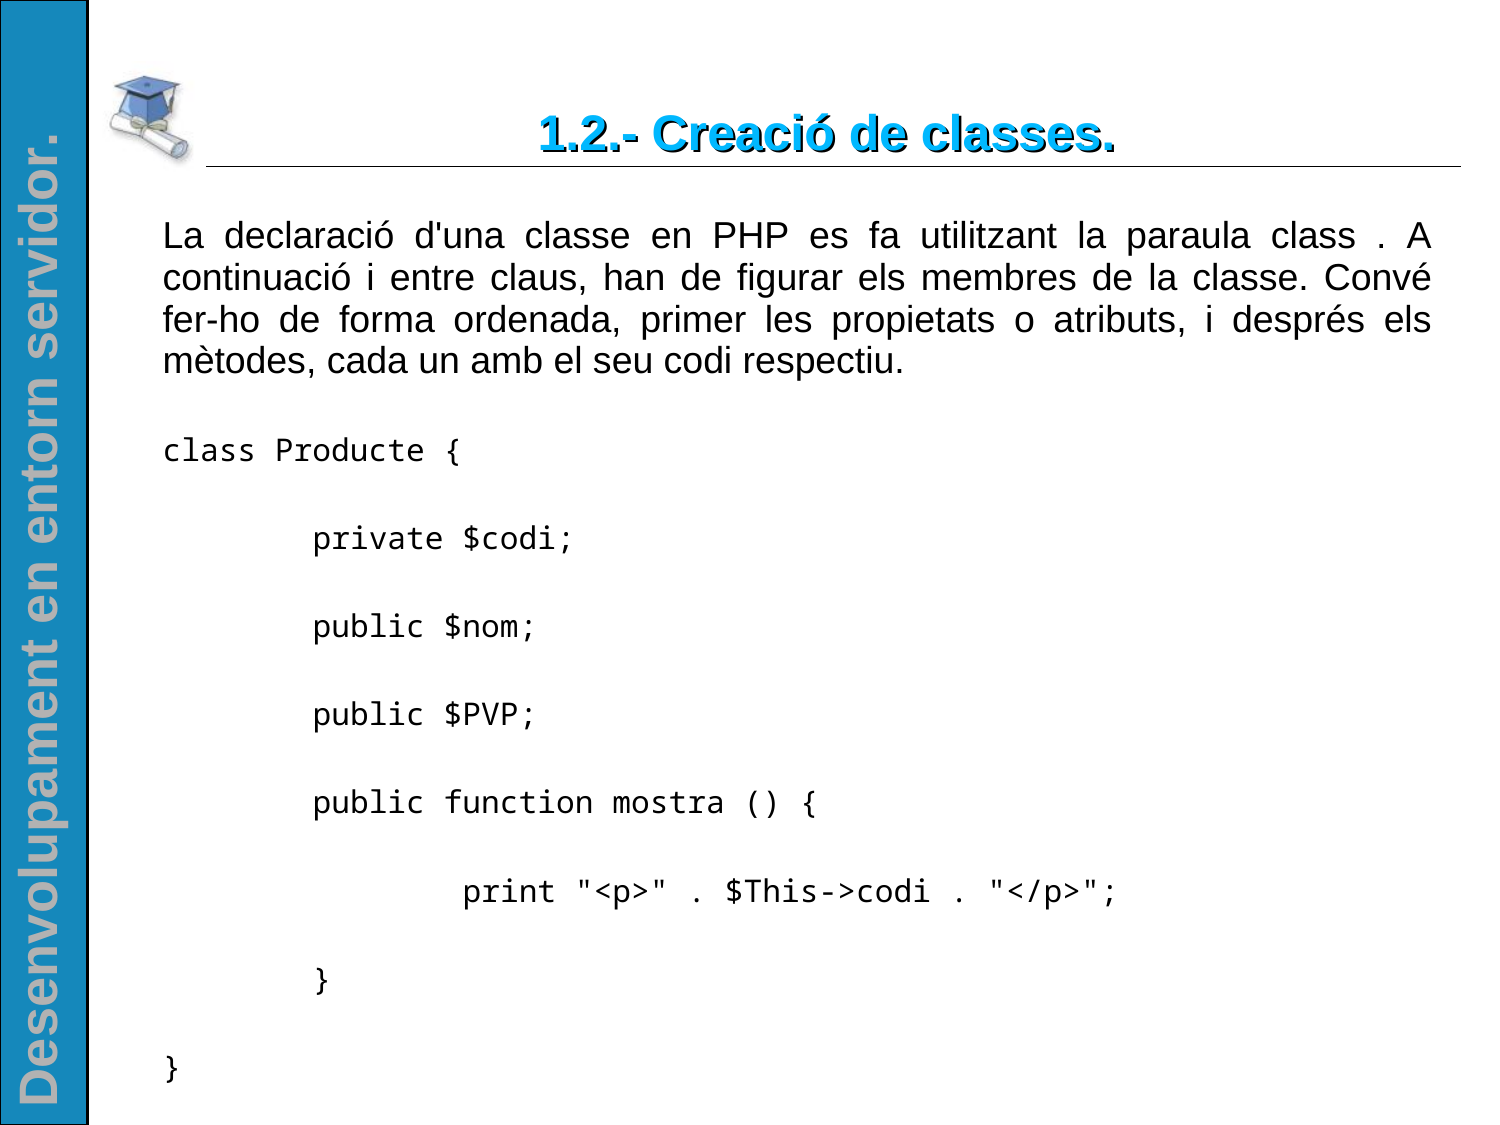

# 1.2.- Creació de classes.
La declaració d'una classe en PHP es fa utilitzant la paraula class . A continuació i entre claus, han de figurar els membres de la classe. Convé fer-ho de forma ordenada, primer les propietats o atributs, i després els mètodes, cada un amb el seu codi respectiu.
class Producte {
	private $codi;
	public $nom;
	public $PVP;
	public function mostra () {
		print "<p>" . $This->codi . "</p>";
	}
}